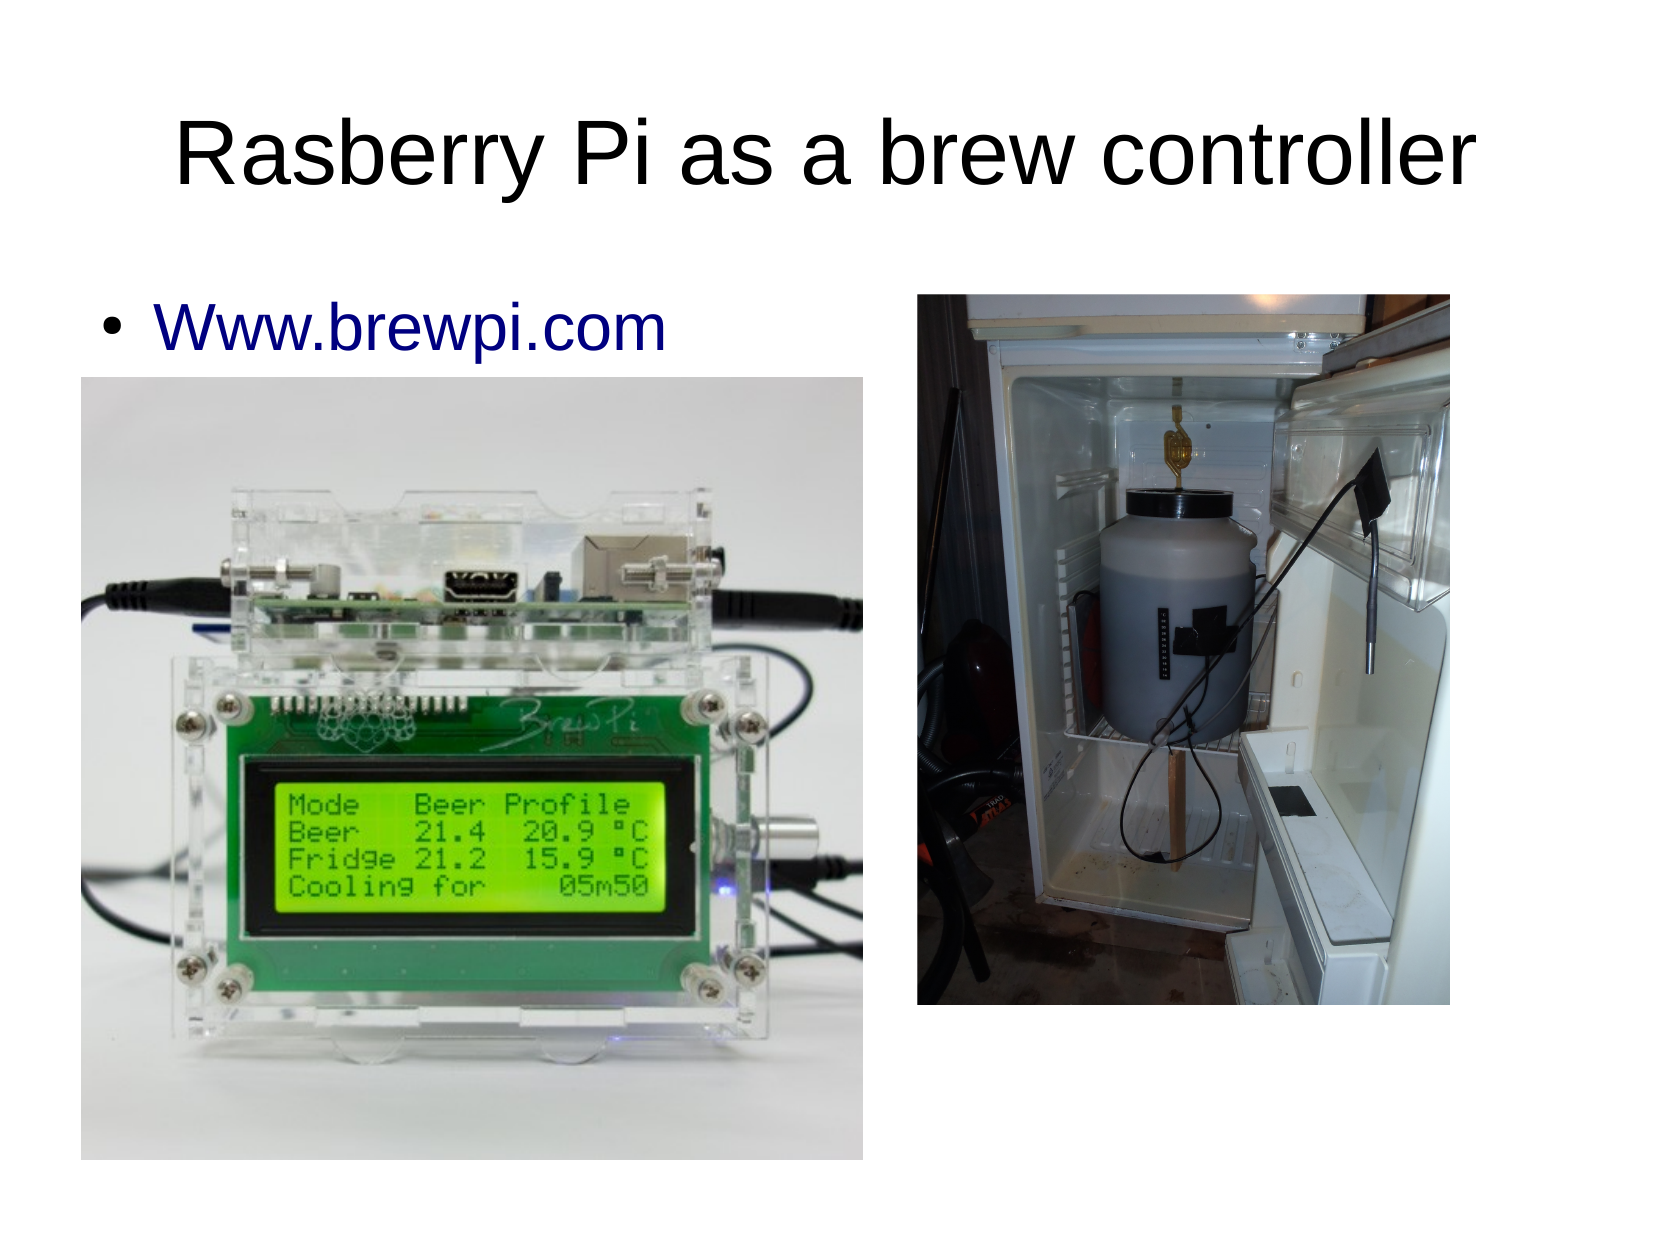

# Rasberry Pi as a brew controller
Www.brewpi.com